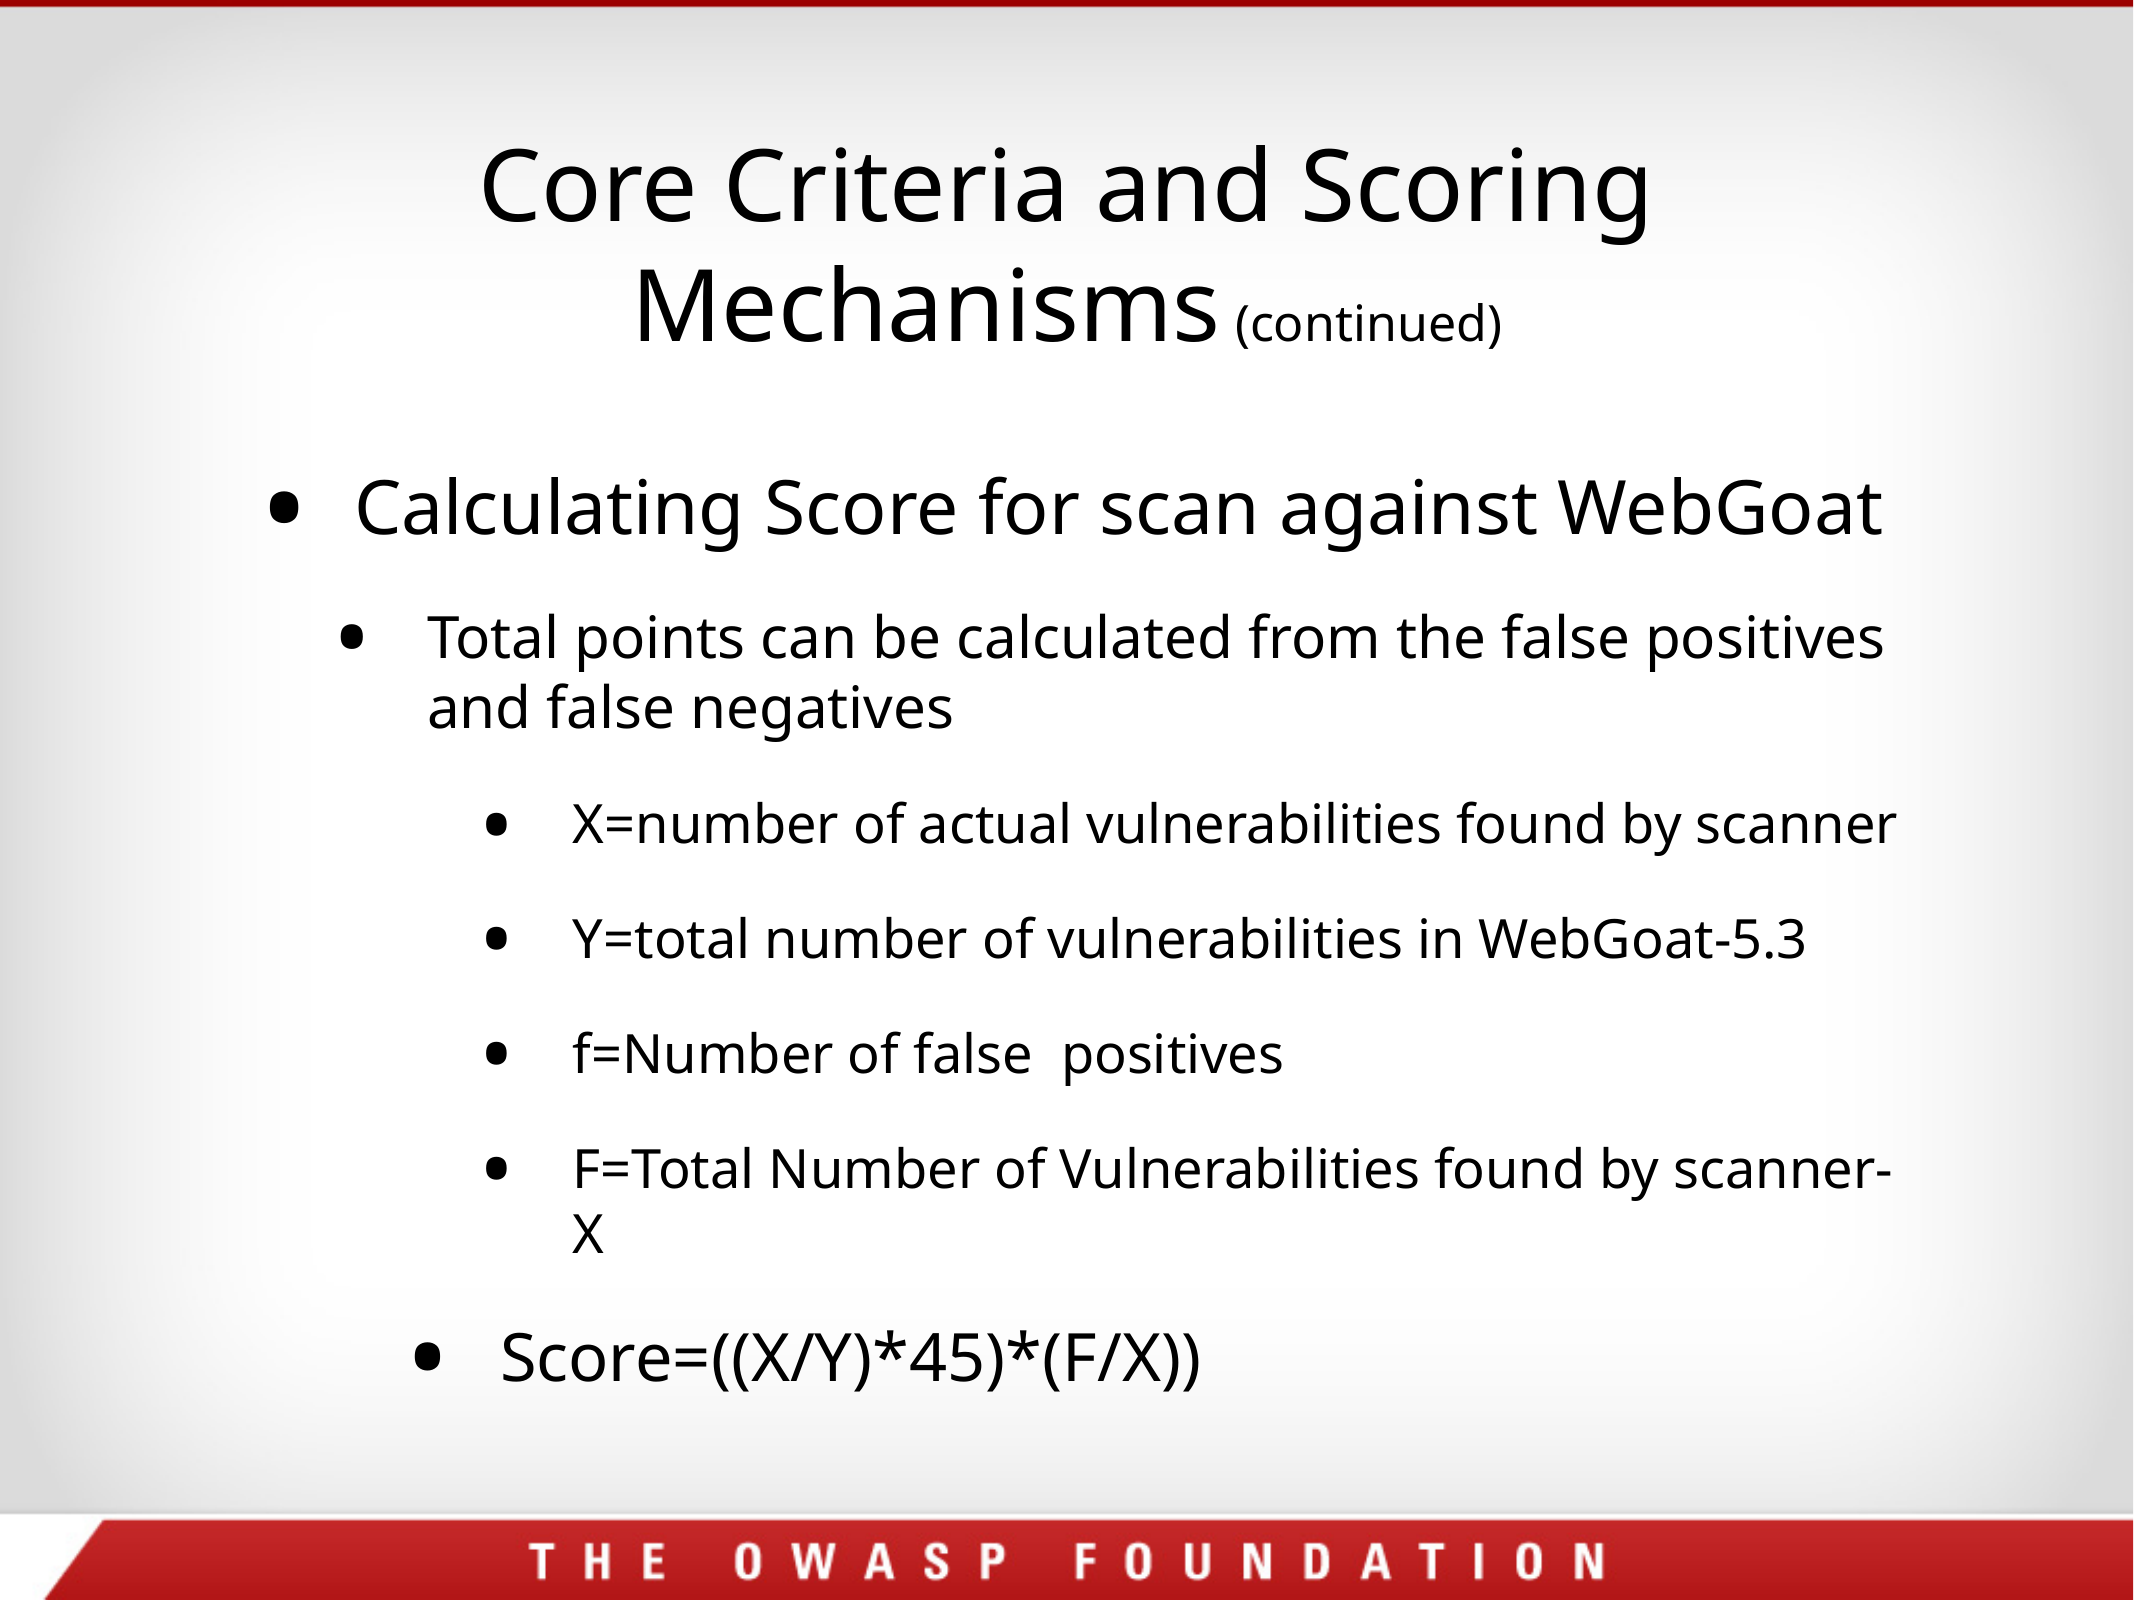

# Core Criteria and Scoring Mechanisms (continued)
Calculating Score for scan against WebGoat
Total points can be calculated from the false positives and false negatives
X=number of actual vulnerabilities found by scanner
Y=total number of vulnerabilities in WebGoat-5.3
f=Number of false positives
F=Total Number of Vulnerabilities found by scanner-X
Score=((X/Y)*45)*(F/X))